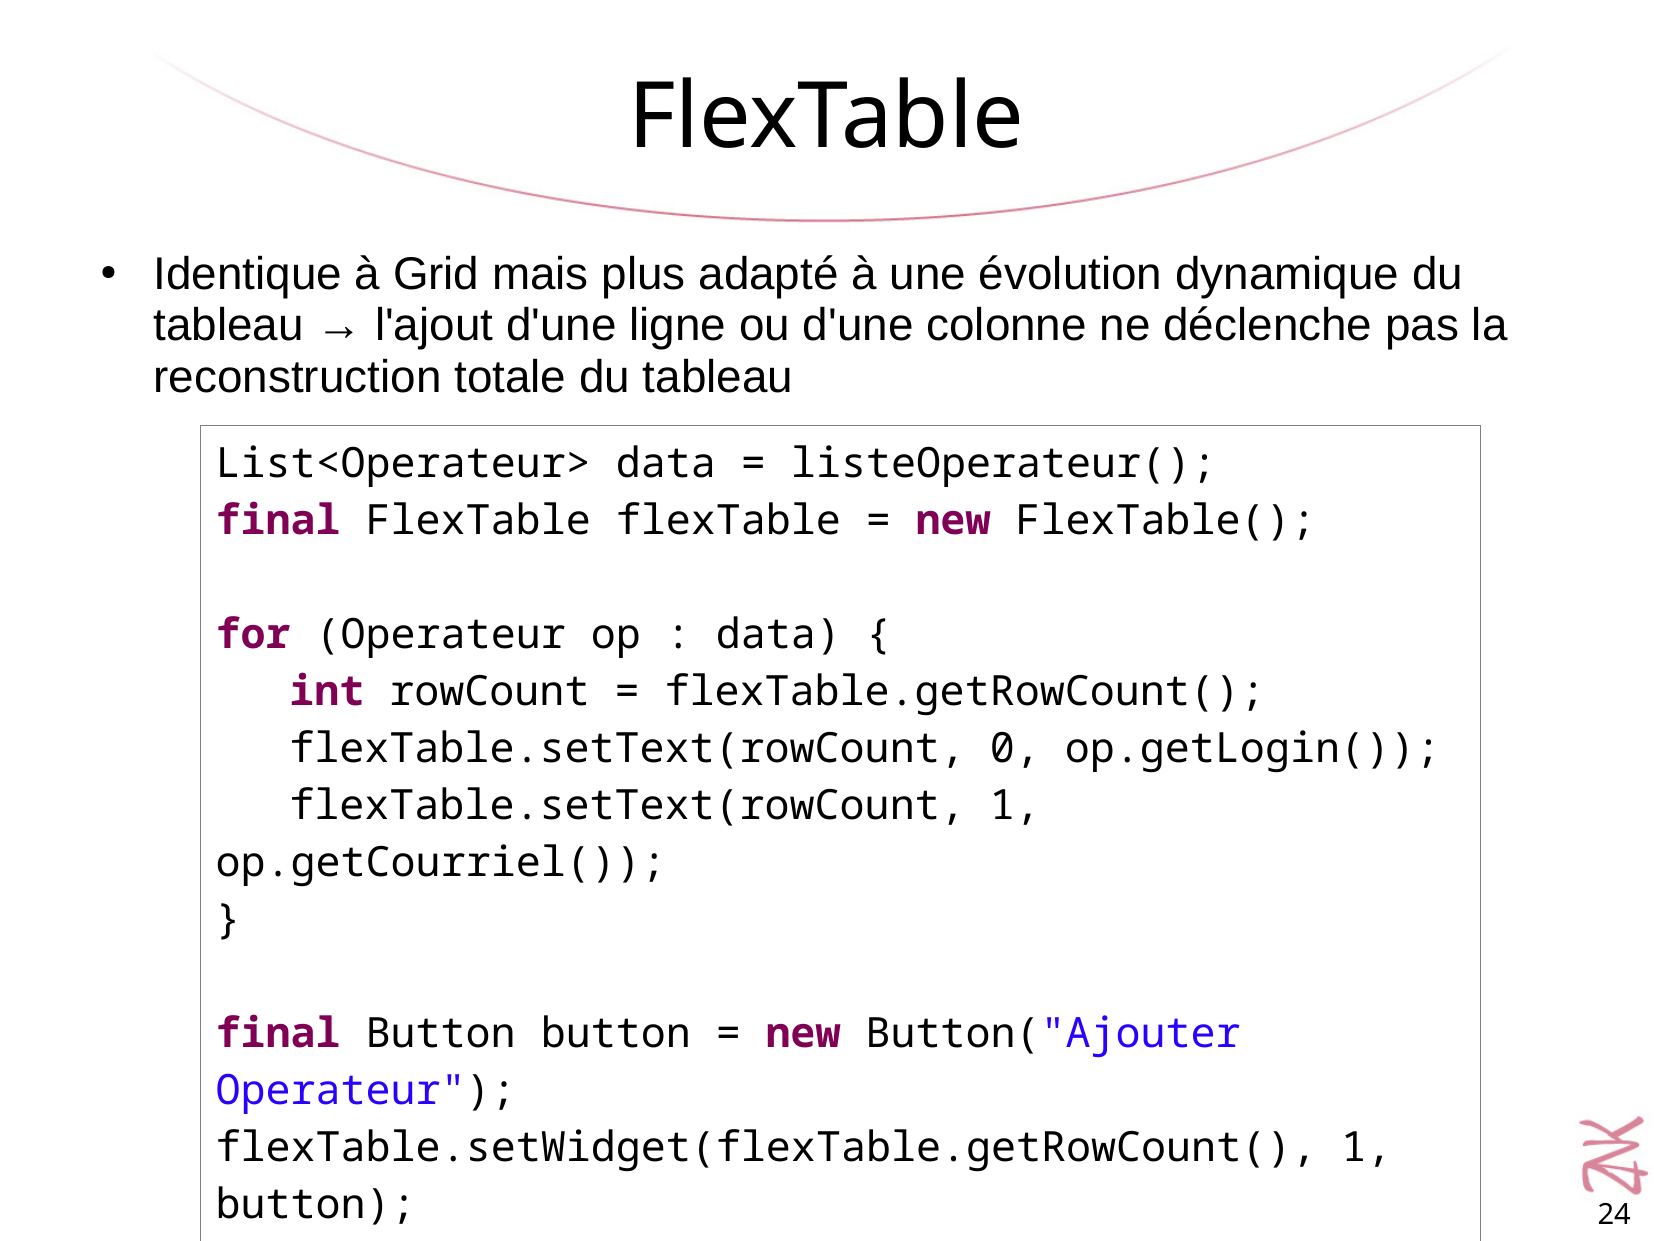

# FlexTable
Identique à Grid mais plus adapté à une évolution dynamique du tableau → l'ajout d'une ligne ou d'une colonne ne déclenche pas la reconstruction totale du tableau
List<Operateur> data = listeOperateur();
final FlexTable flexTable = new FlexTable();
for (Operateur op : data) {
	int rowCount = flexTable.getRowCount();
	flexTable.setText(rowCount, 0, op.getLogin());
	flexTable.setText(rowCount, 1, op.getCourriel());
}
final Button button = new Button("Ajouter Operateur");
flexTable.setWidget(flexTable.getRowCount(), 1, button);
button.addClickHandler(new ClickHandler() {
	public void onClick(ClickEvent event) {
		int rowCount = flexTable.getRowCount();
		flexTable.setWidget(rowCount - 1, 0, new TextBox());
		flexTable.setWidget(rowCount - 1, 1, new TextBox());
	}
});
24